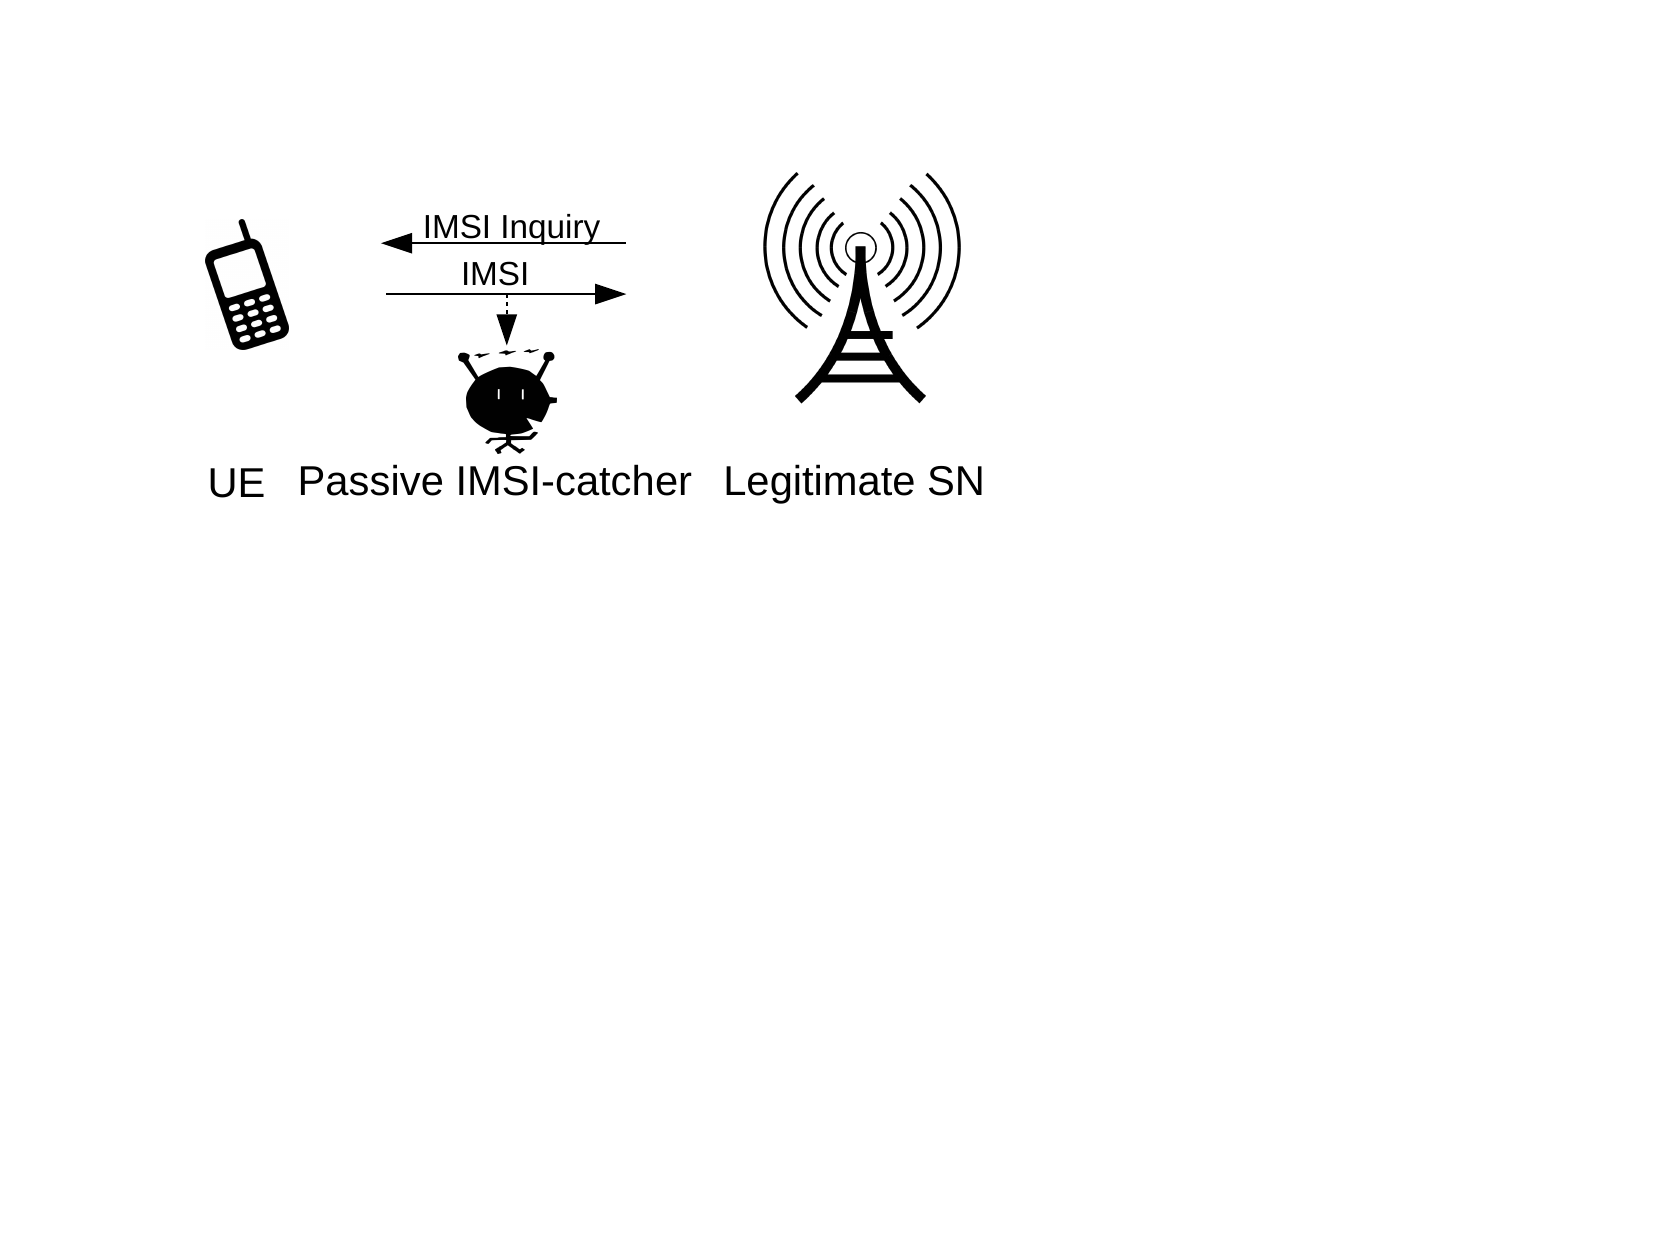

IMSI Inquiry
IMSI
Passive IMSI-catcher
Legitimate SN
UE